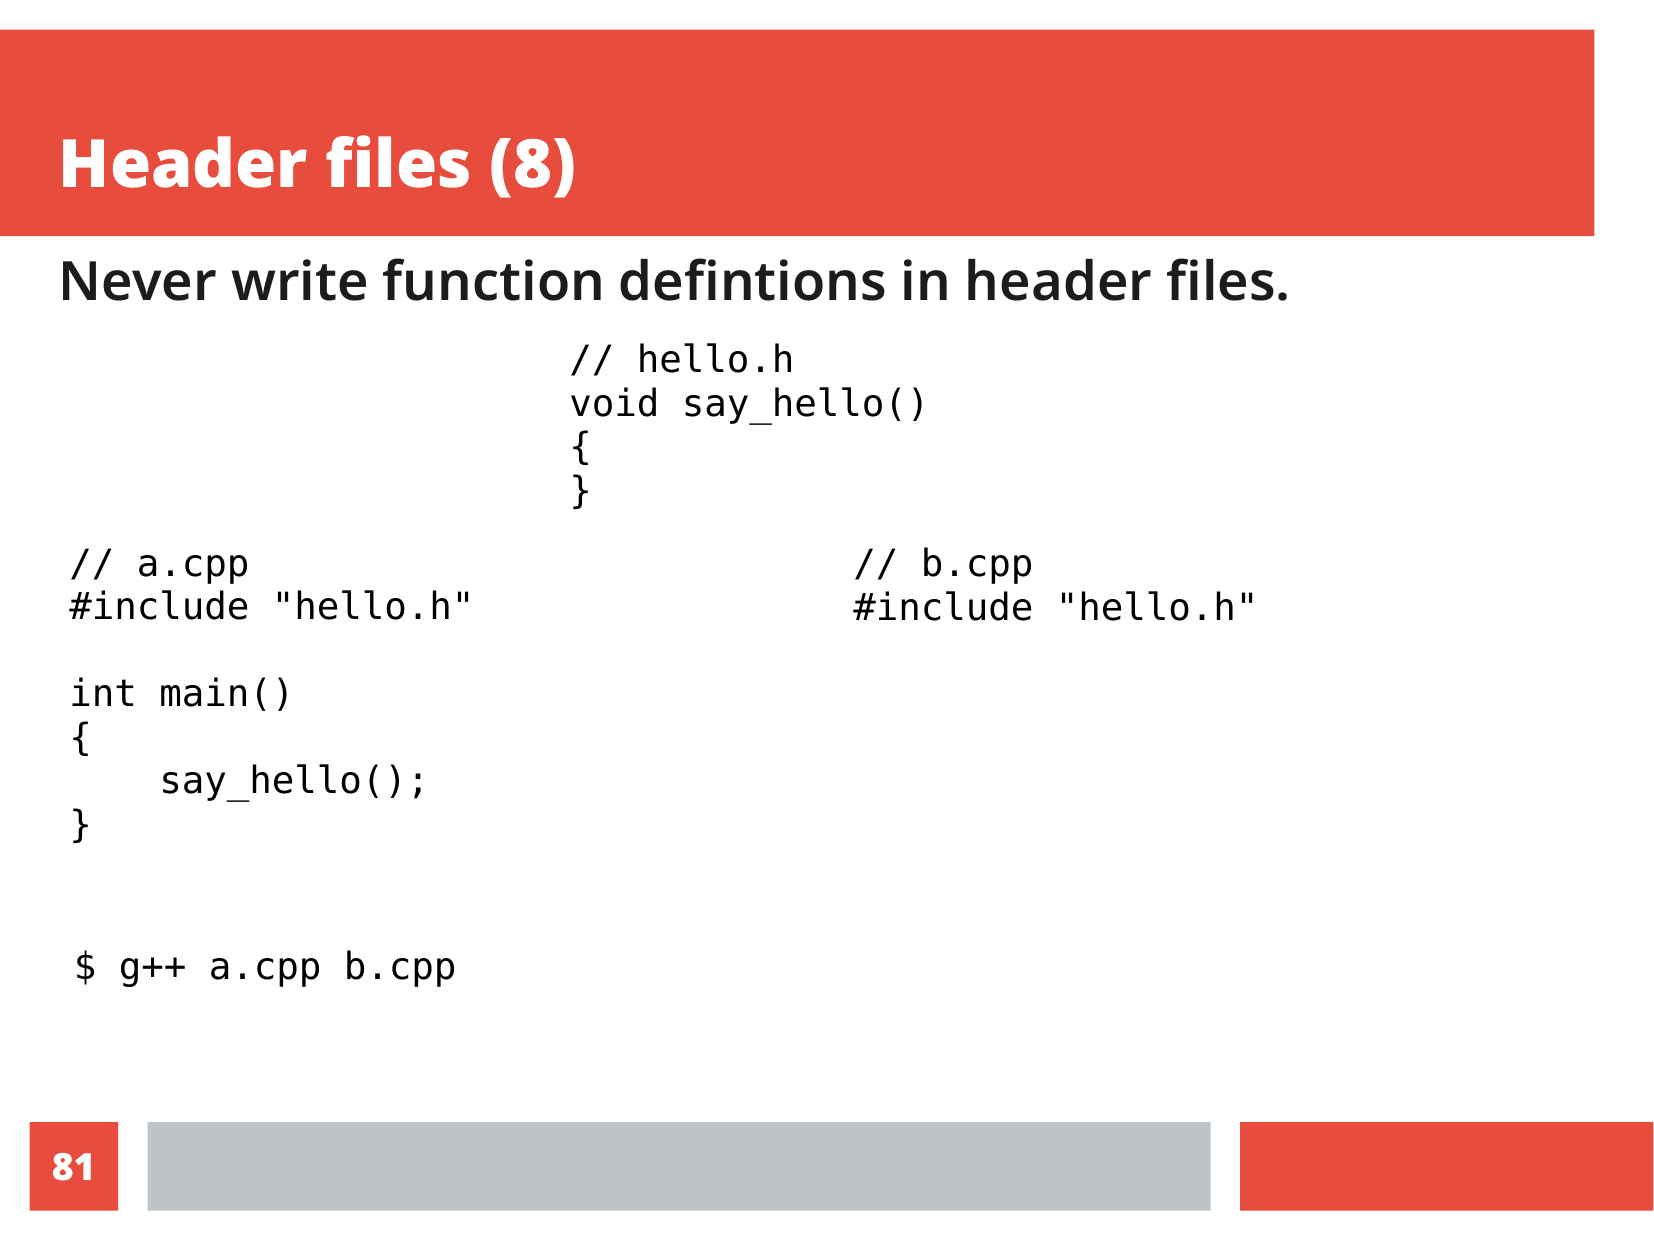

# Header files (8)
Never write function defintions in header files.
// hello.h
void say_hello()
{
}
// a.cpp
#include "hello.h"
int main()
{
 say_hello();
}
// b.cpp
#include "hello.h"
$ g++ a.cpp b.cpp
81